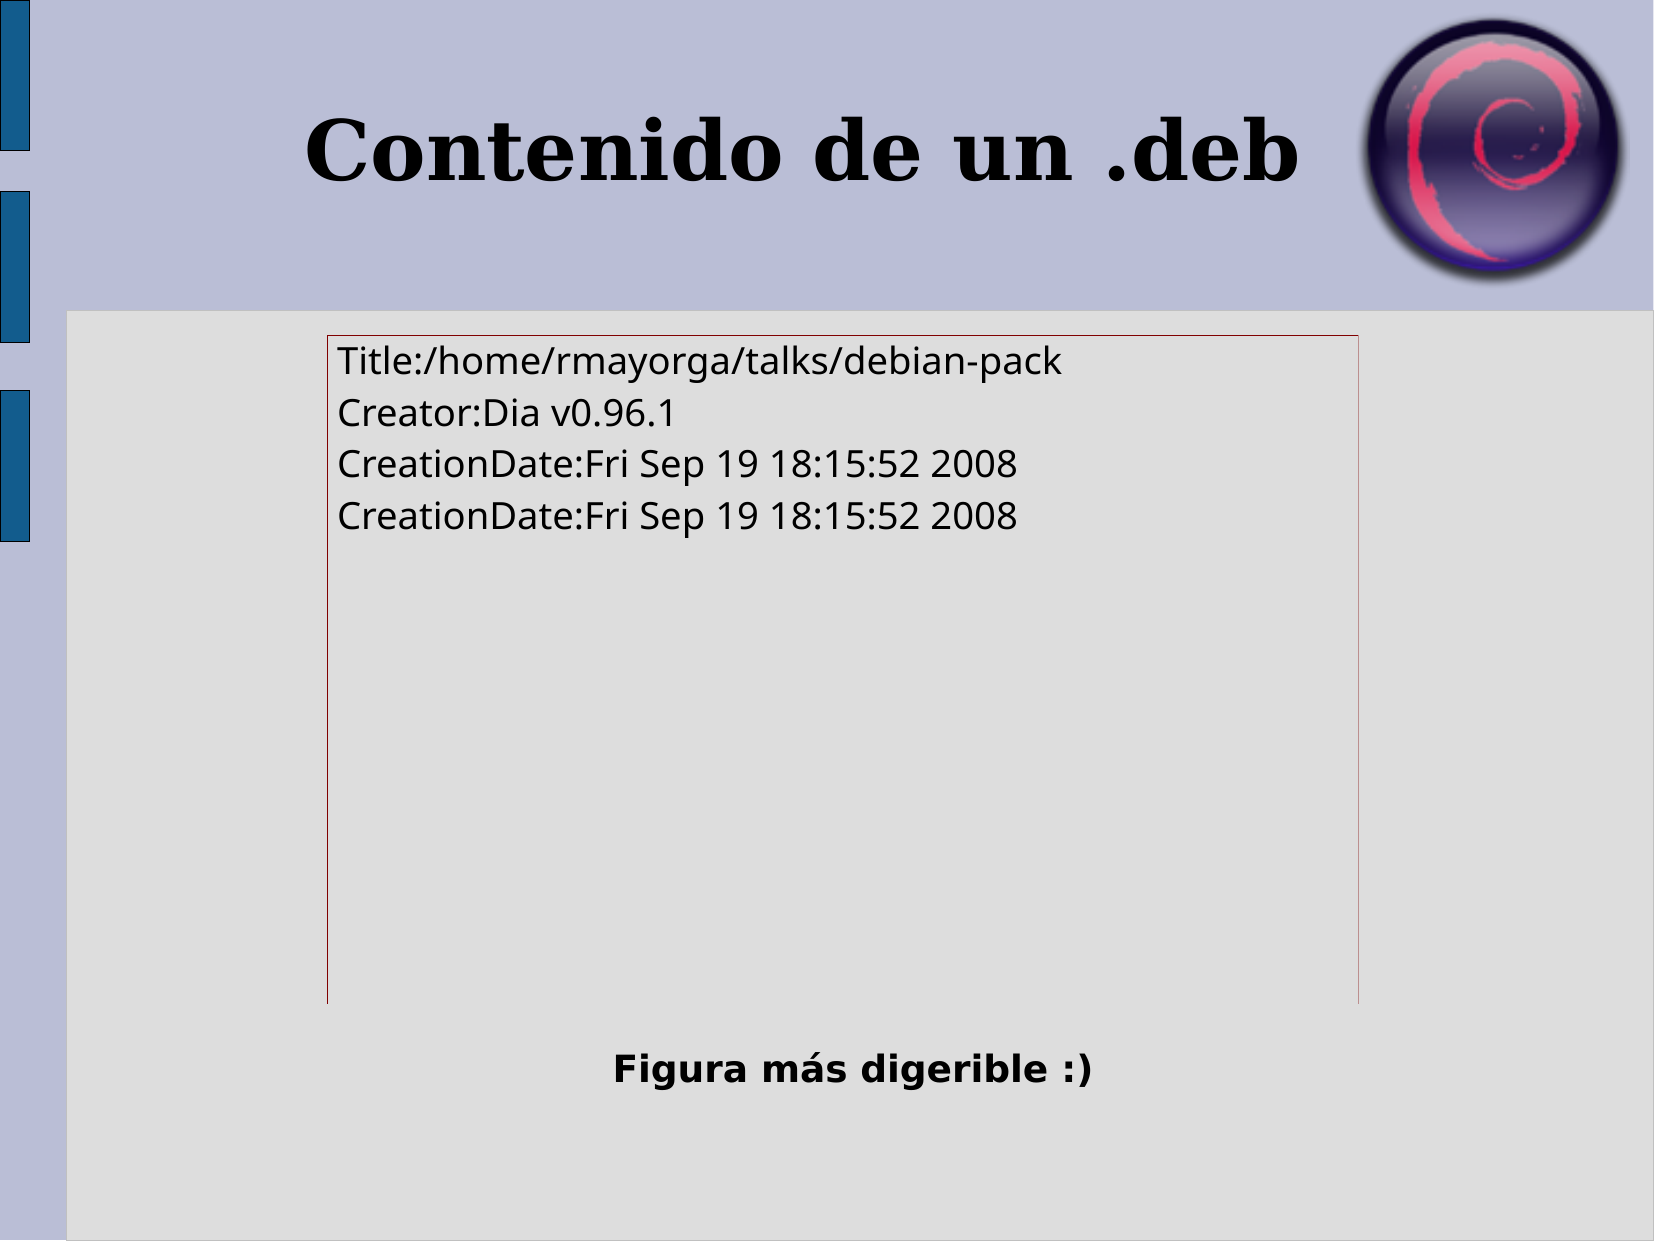

Contenido de un .deb
Figura más digerible :)